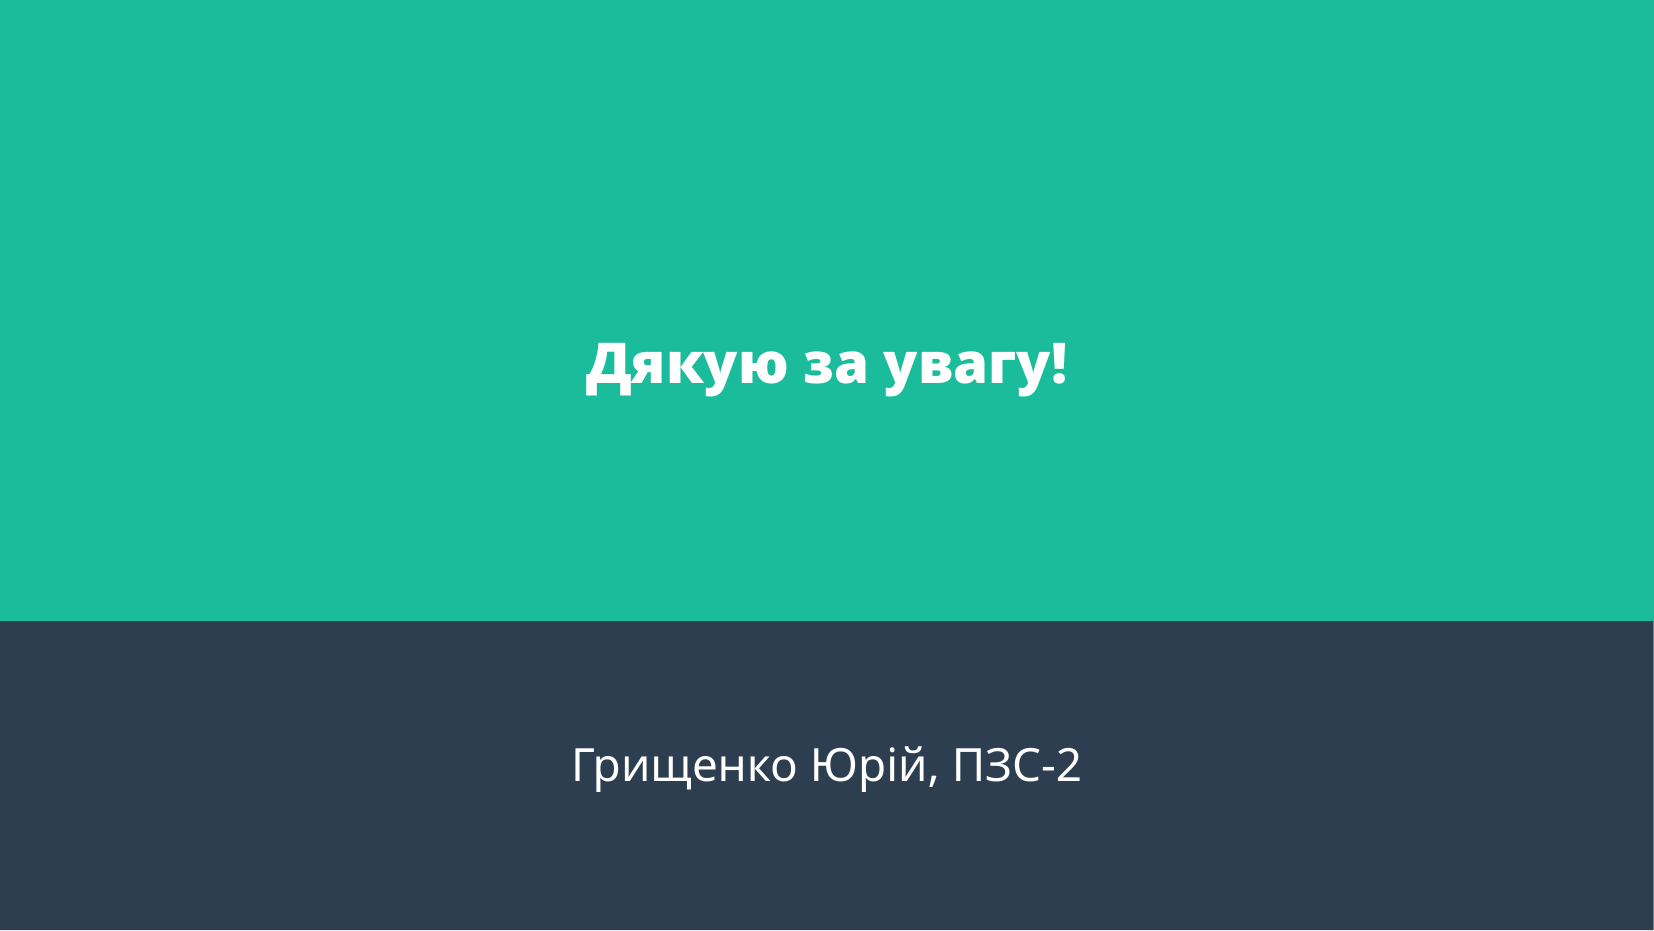

# Дякую за увагу!
Грищенко Юрій, ПЗС-2